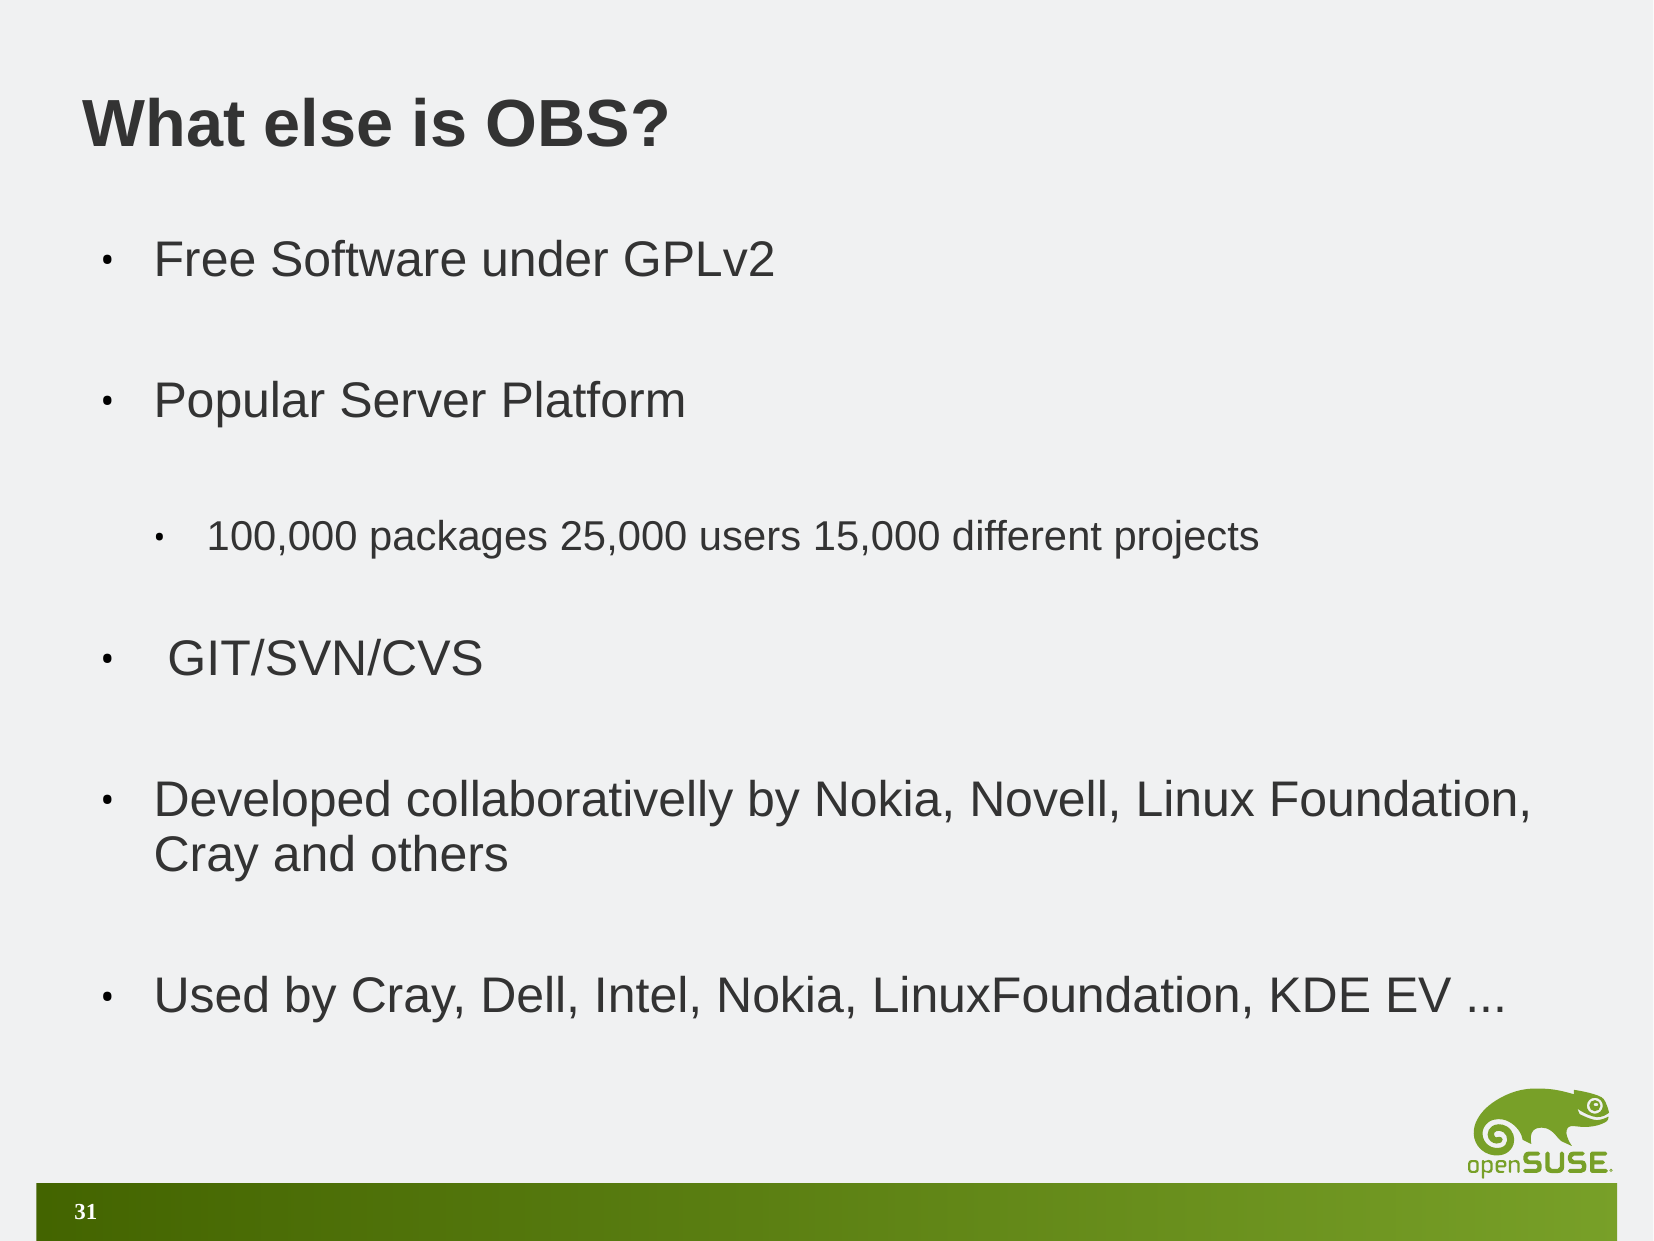

# What else is OBS?
Free Software under GPLv2
Popular Server Platform
100,000 packages 25,000 users 15,000 different projects
 GIT/SVN/CVS
Developed collaborativelly by Nokia, Novell, Linux Foundation, Cray and others
Used by Cray, Dell, Intel, Nokia, LinuxFoundation, KDE EV ...
31